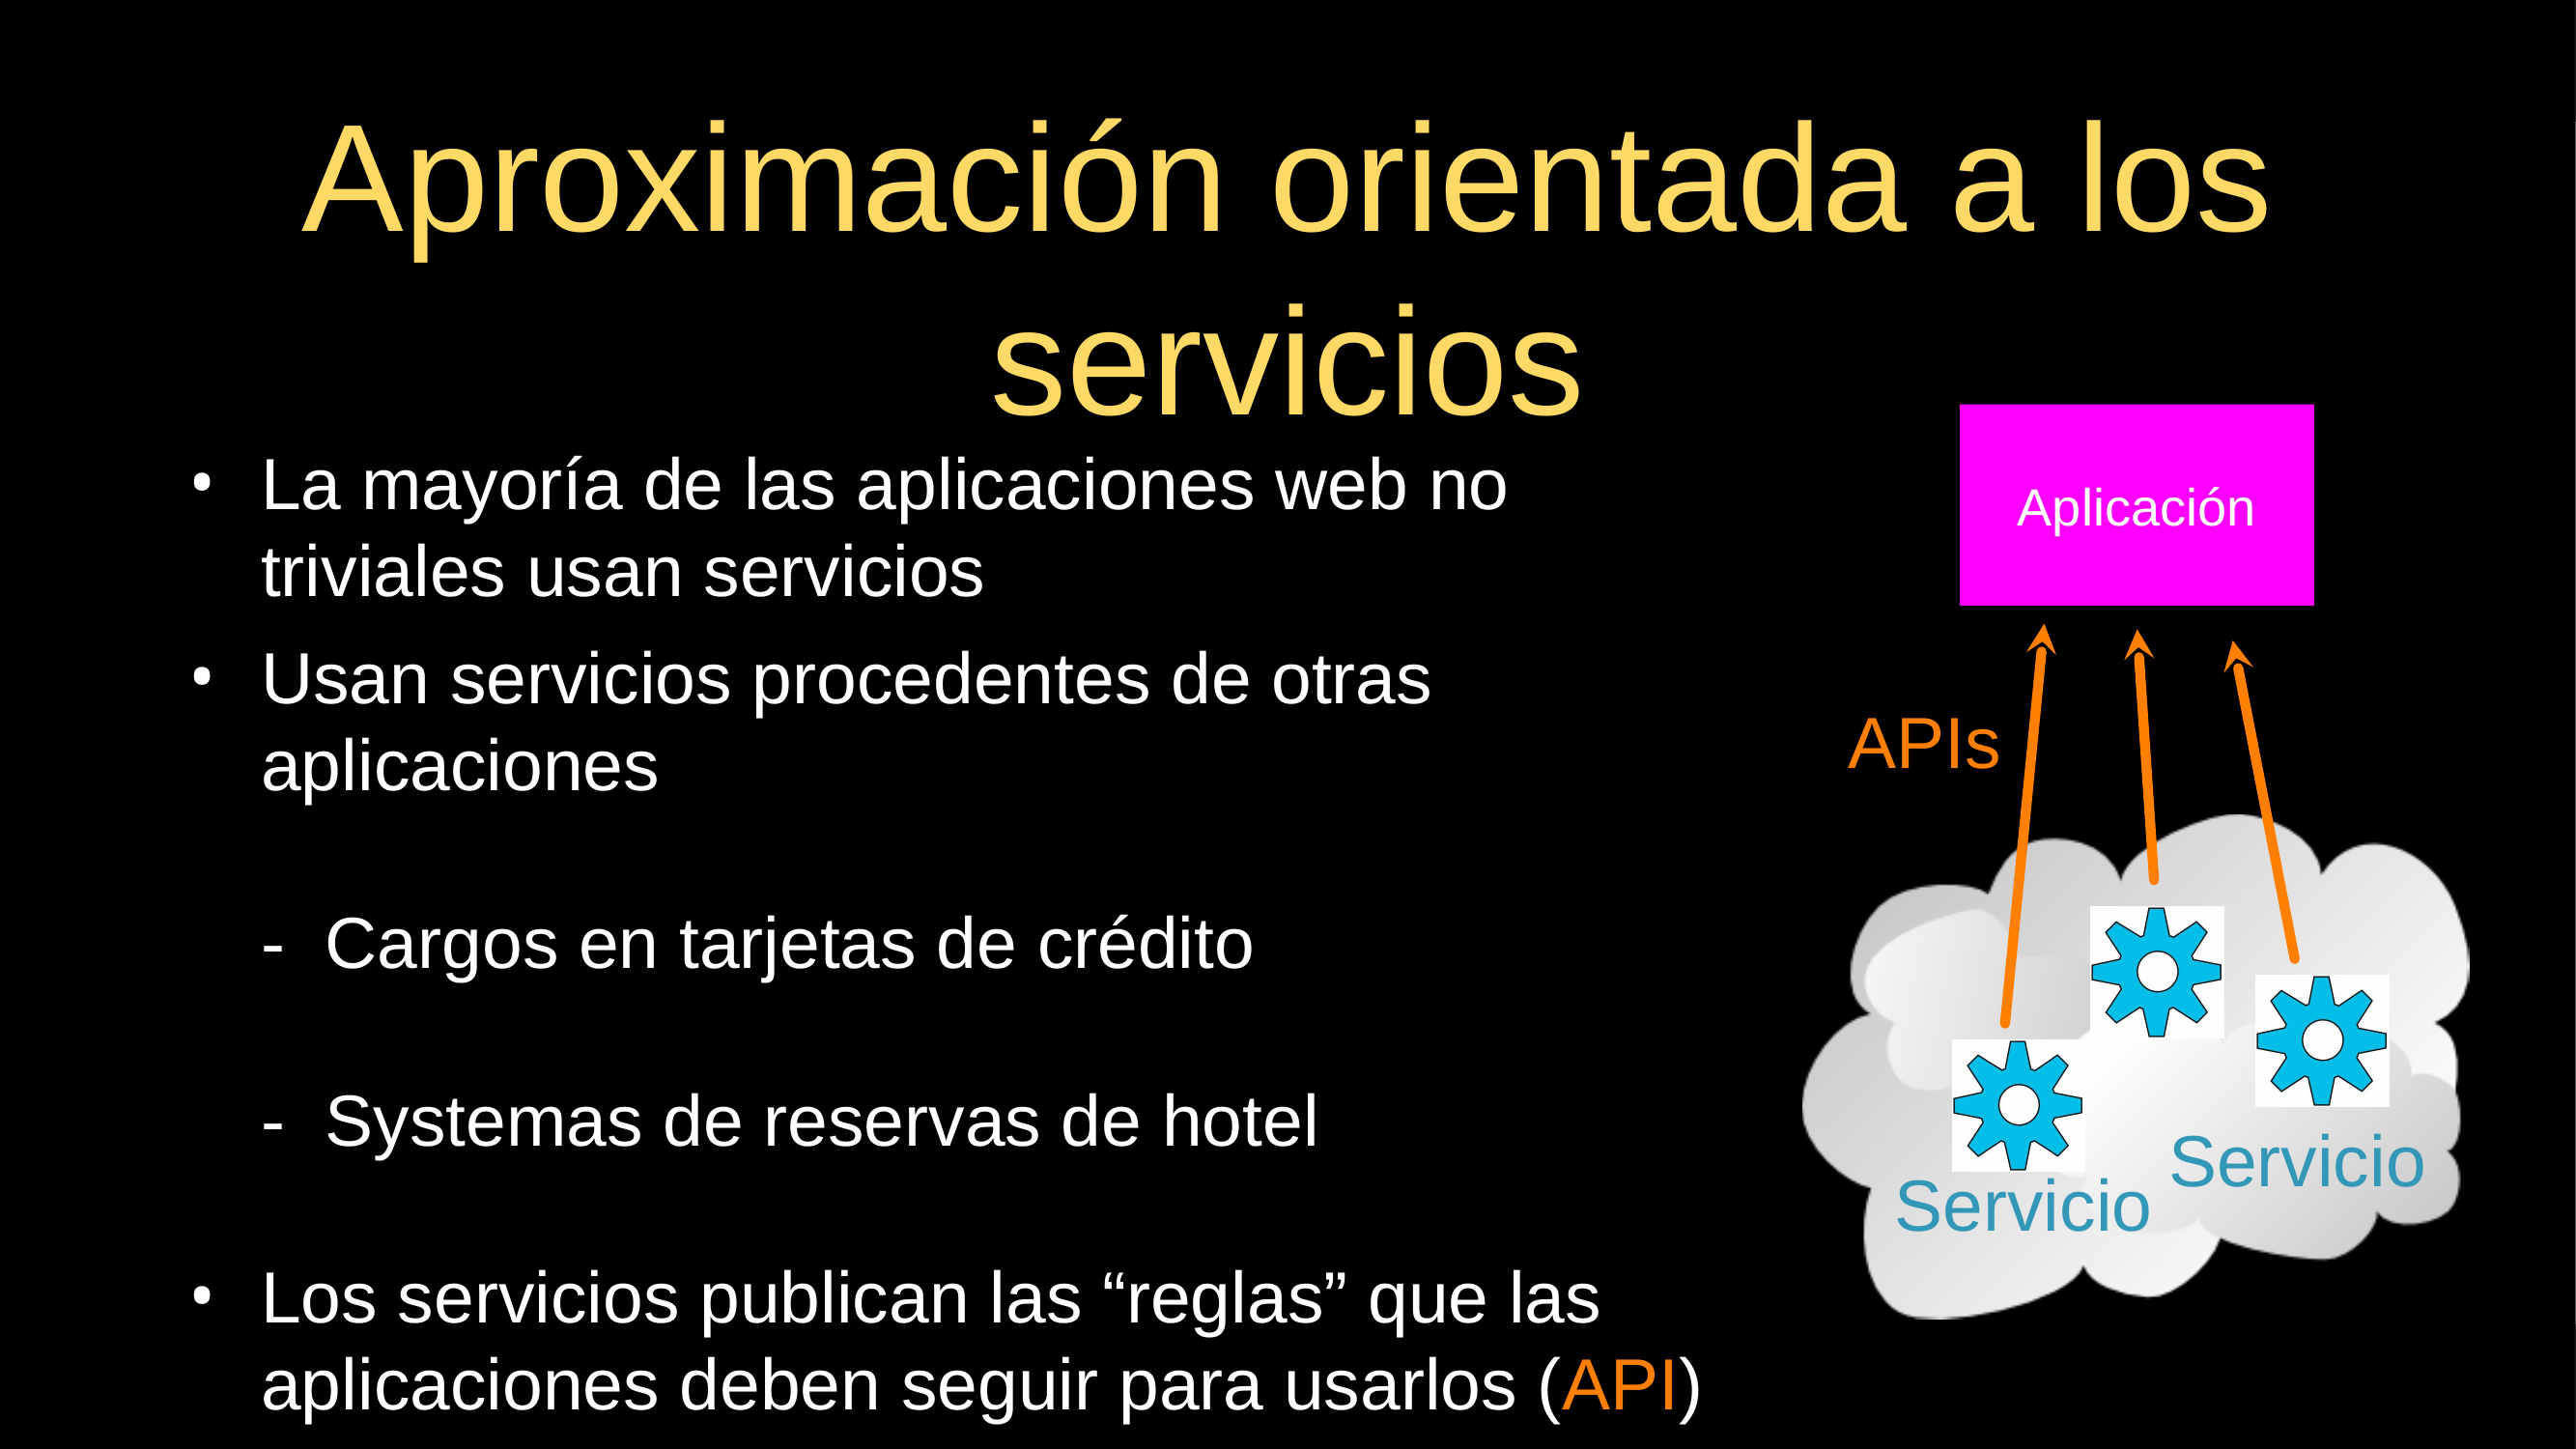

# Aproximación orientada a los servicios
Aplicación
La mayoría de las aplicaciones web no triviales usan servicios
Usan servicios procedentes de otras aplicaciones
- Cargos en tarjetas de crédito
- Systemas de reservas de hotel
Los servicios publican las “reglas” que las aplicaciones deben seguir para usarlos (API)
APIs
Servicio
Servicio